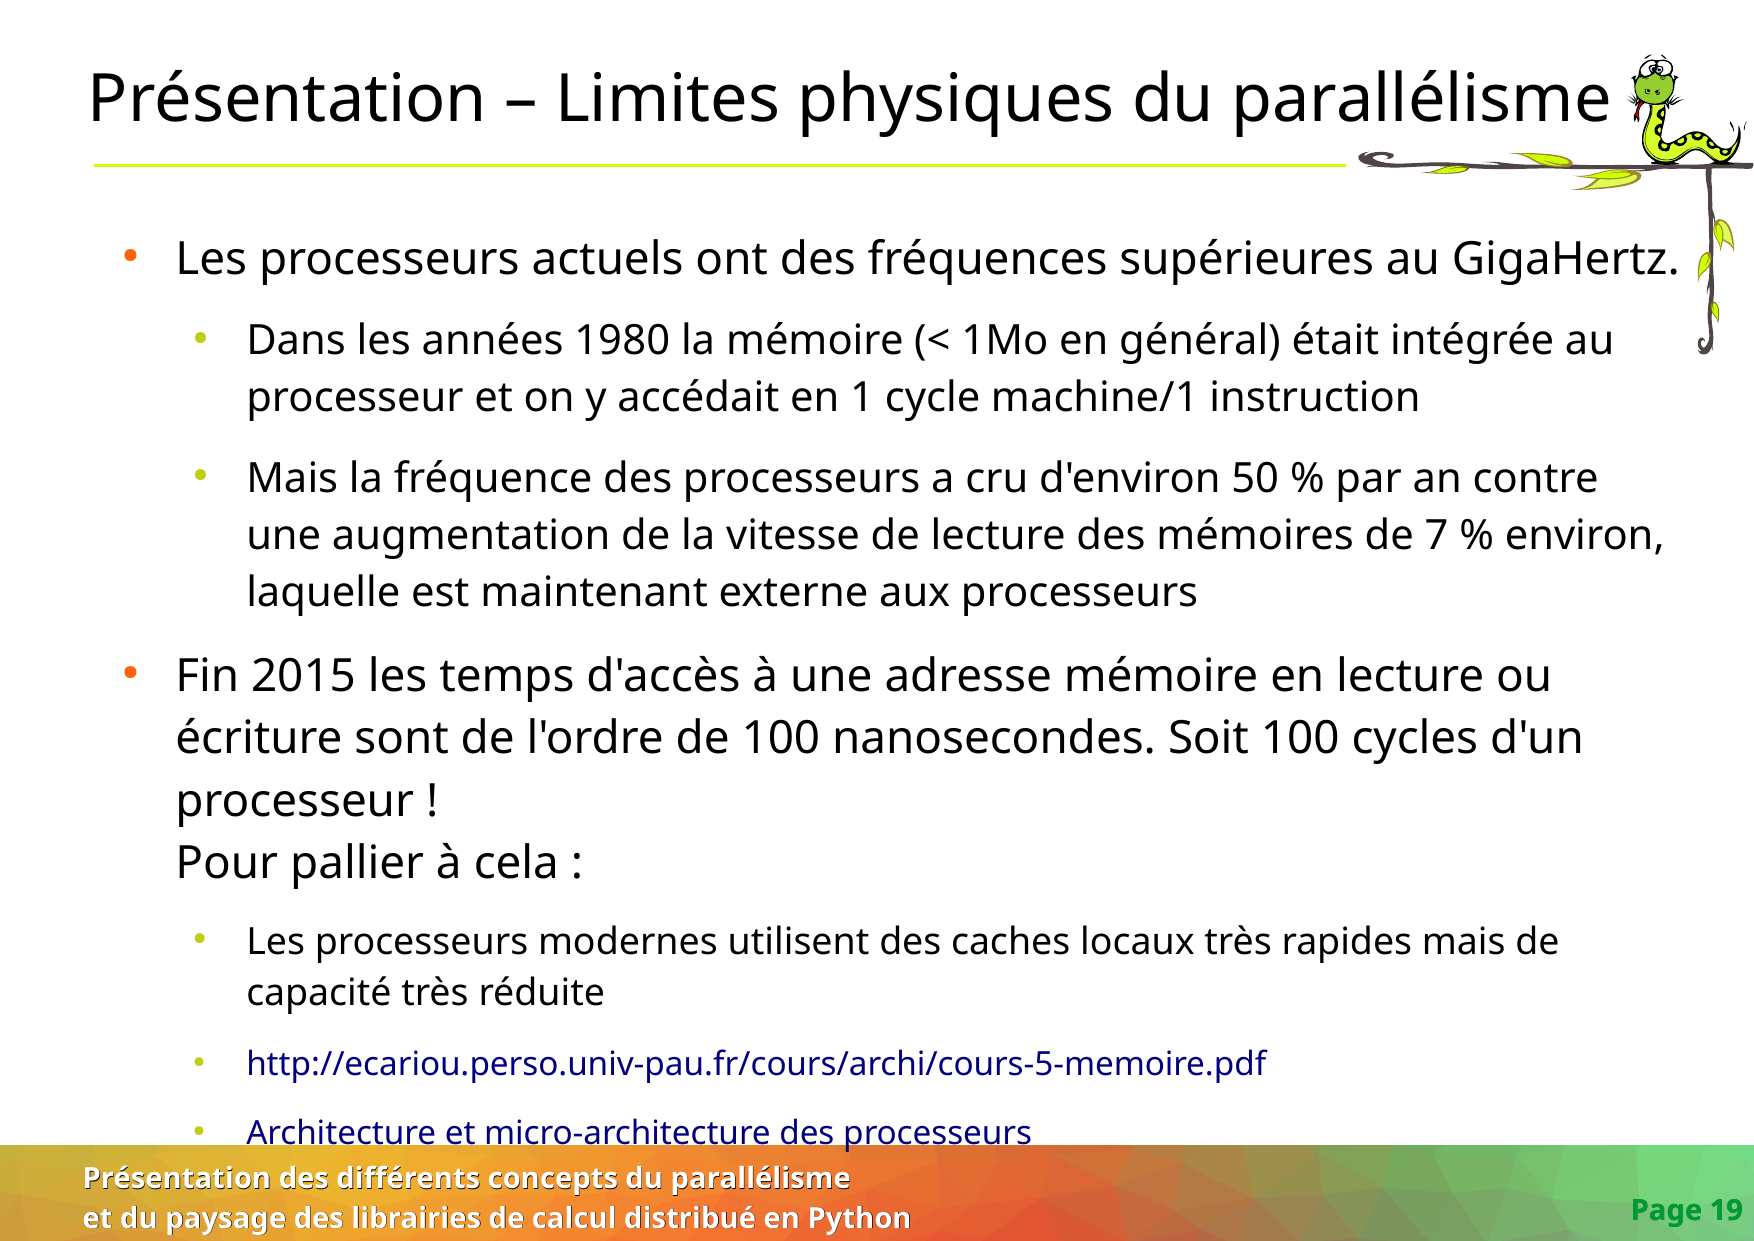

# Présentation – Limites physiques du parallélisme
Les processeurs actuels ont des fréquences supérieures au GigaHertz.
Dans les années 1980 la mémoire (< 1Mo en général) était intégrée au processeur et on y accédait en 1 cycle machine/1 instruction
Mais la fréquence des processeurs a cru d'environ 50 % par an contre une augmentation de la vitesse de lecture des mémoires de 7 % environ, laquelle est maintenant externe aux processeurs
Fin 2015 les temps d'accès à une adresse mémoire en lecture ou écriture sont de l'ordre de 100 nanosecondes. Soit 100 cycles d'un processeur !
Pour pallier à cela :
Les processeurs modernes utilisent des caches locaux très rapides mais de capacité très réduite
http://ecariou.perso.univ-pau.fr/cours/archi/cours-5-memoire.pdf
Architecture et micro-architecture des processeurs
19